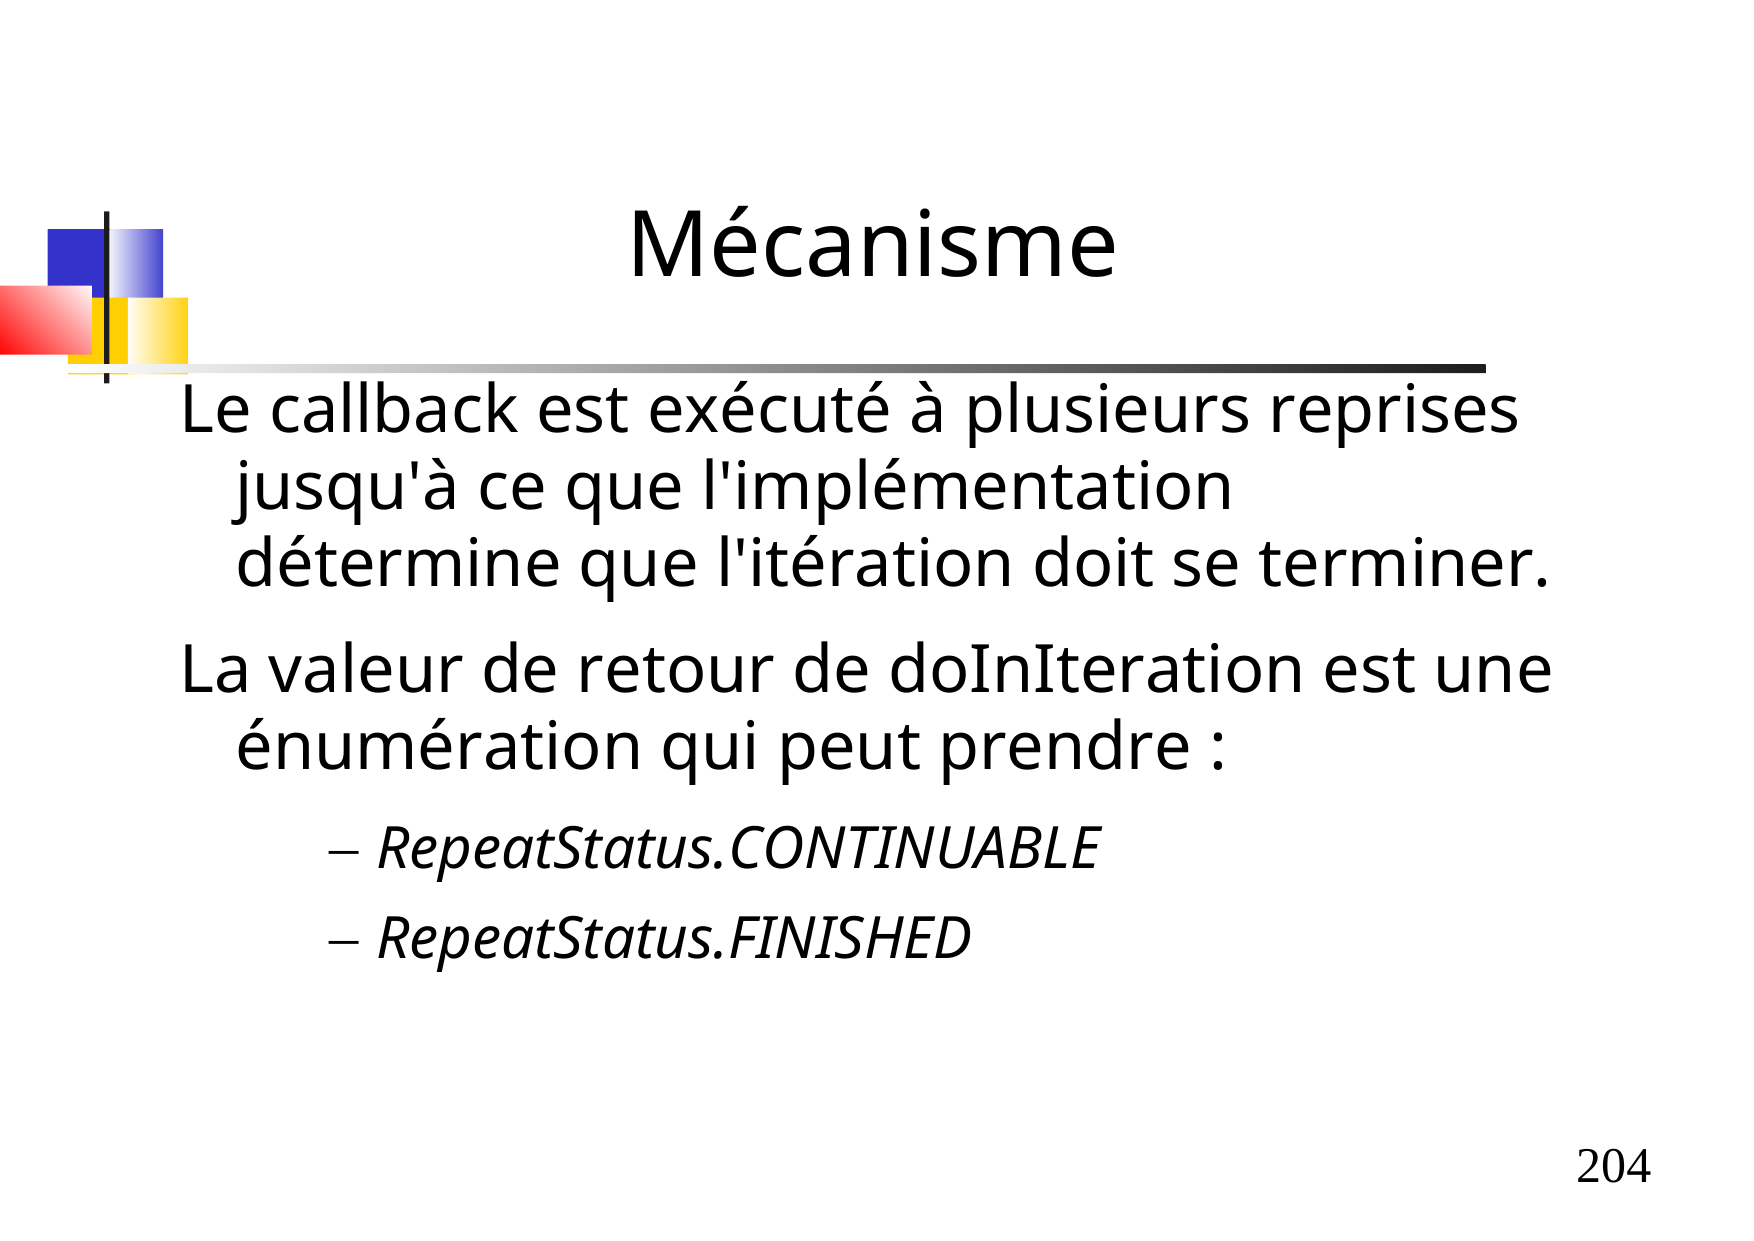

# Mécanisme
Le callback est exécuté à plusieurs reprises jusqu'à ce que l'implémentation détermine que l'itération doit se terminer.
La valeur de retour de doInIteration est une énumération qui peut prendre :
RepeatStatus.CONTINUABLE
RepeatStatus.FINISHED